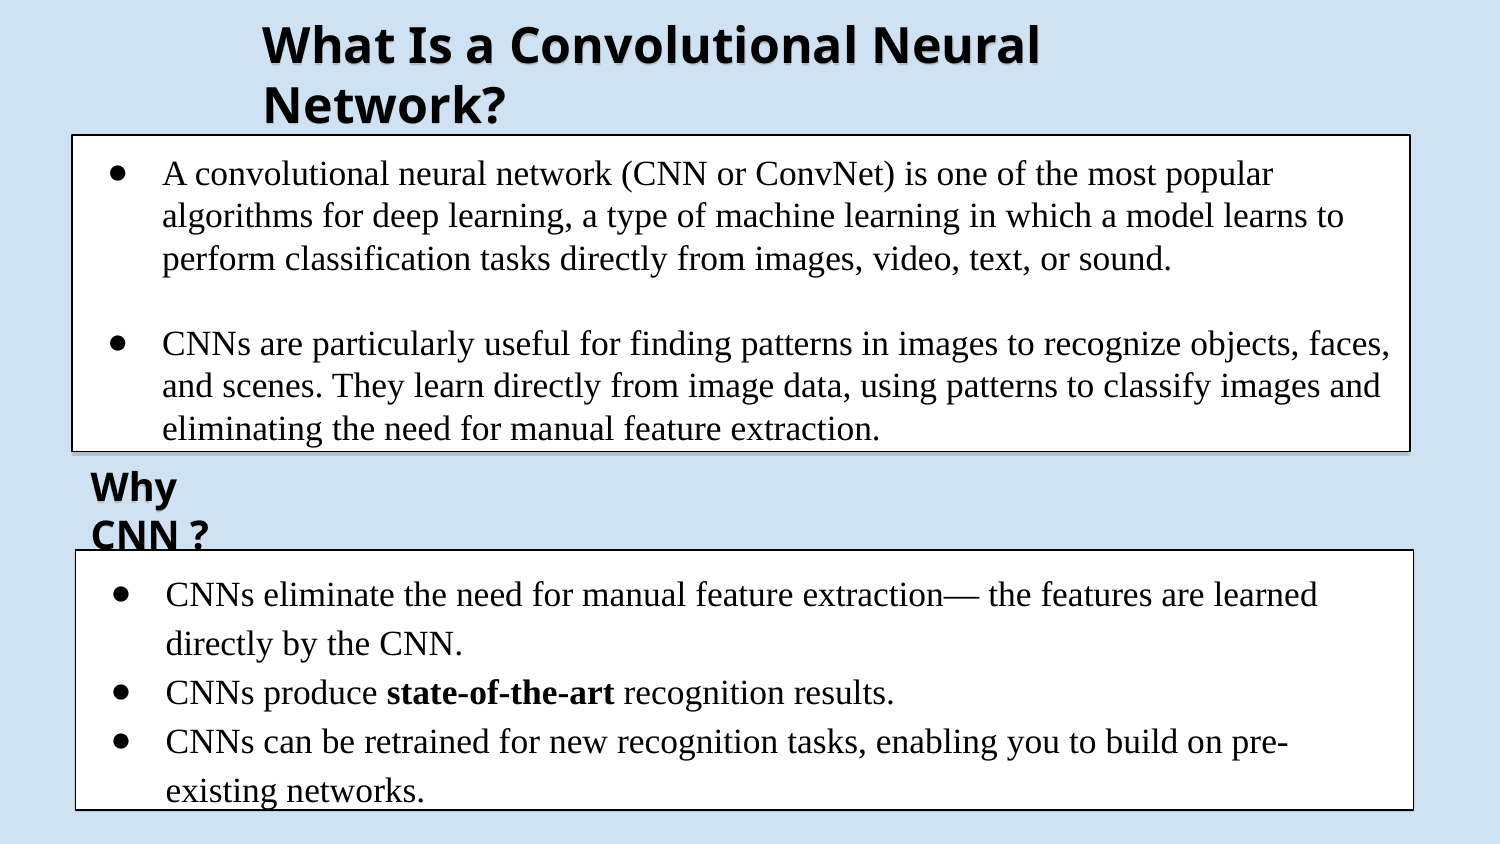

What Is a Convolutional Neural Network?
A convolutional neural network (CNN or ConvNet) is one of the most popular algorithms for deep learning, a type of machine learning in which a model learns to perform classification tasks directly from images, video, text, or sound.
CNNs are particularly useful for finding patterns in images to recognize objects, faces, and scenes. They learn directly from image data, using patterns to classify images and eliminating the need for manual feature extraction.
Why CNN ?
CNNs eliminate the need for manual feature extraction— the features are learned directly by the CNN.
CNNs produce state-of-the-art recognition results.
CNNs can be retrained for new recognition tasks, enabling you to build on pre-existing networks.